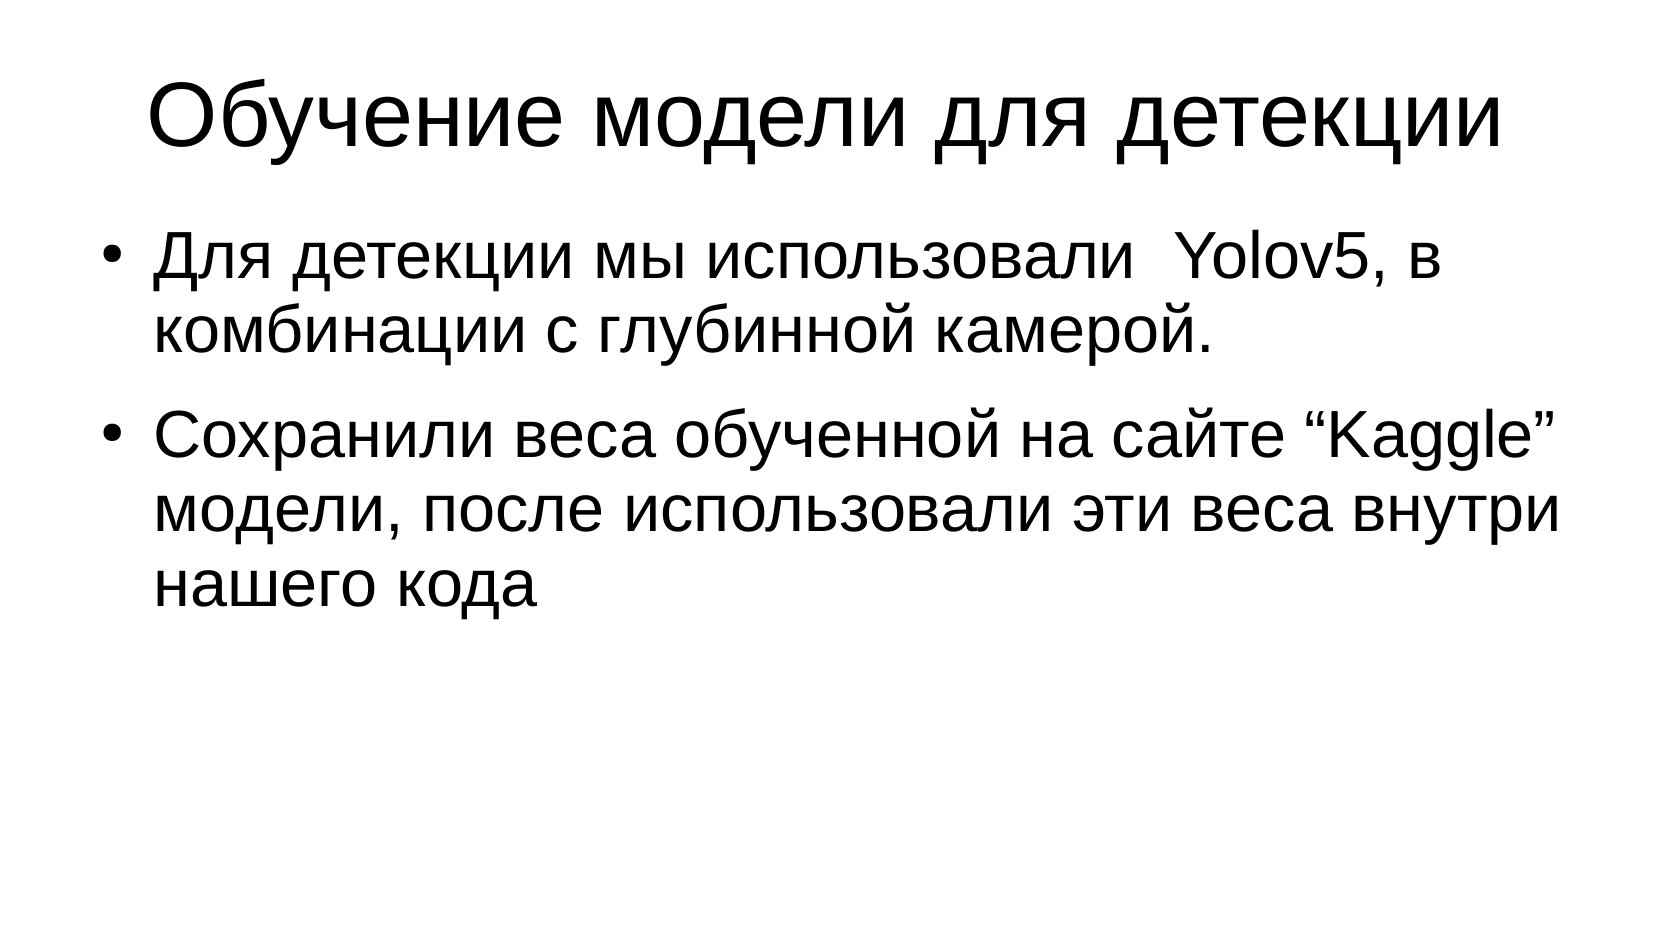

# Обучение модели для детекции
Для детекции мы использовали Yolov5, в комбинации с глубинной камерой.
Сохранили веса обученной на сайте “Kaggle” модели, после использовали эти веса внутри нашего кода